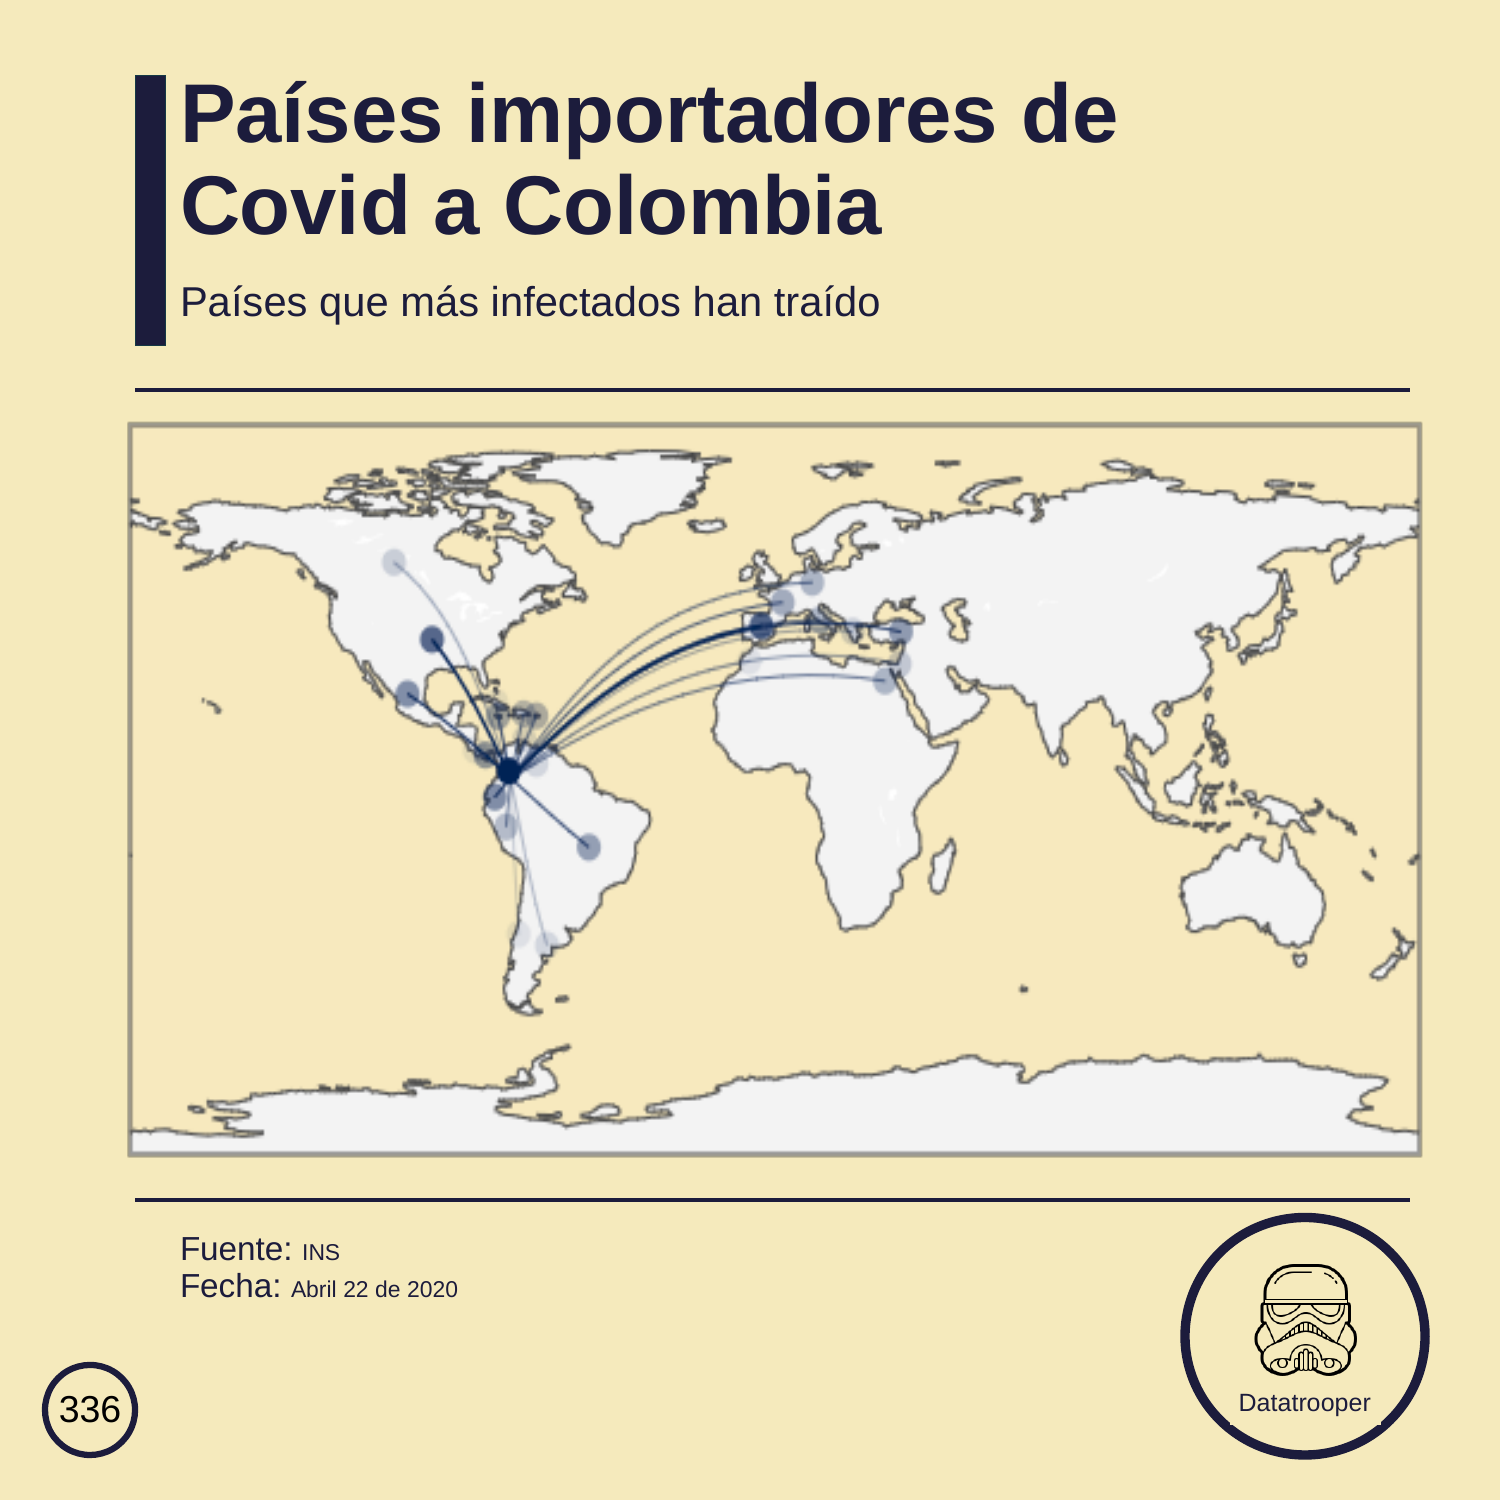

# Países importadores de Covid a Colombia
Países que más infectados han traído
Fuente: INS
Fecha: Abril 22 de 2020
336
Datatrooper